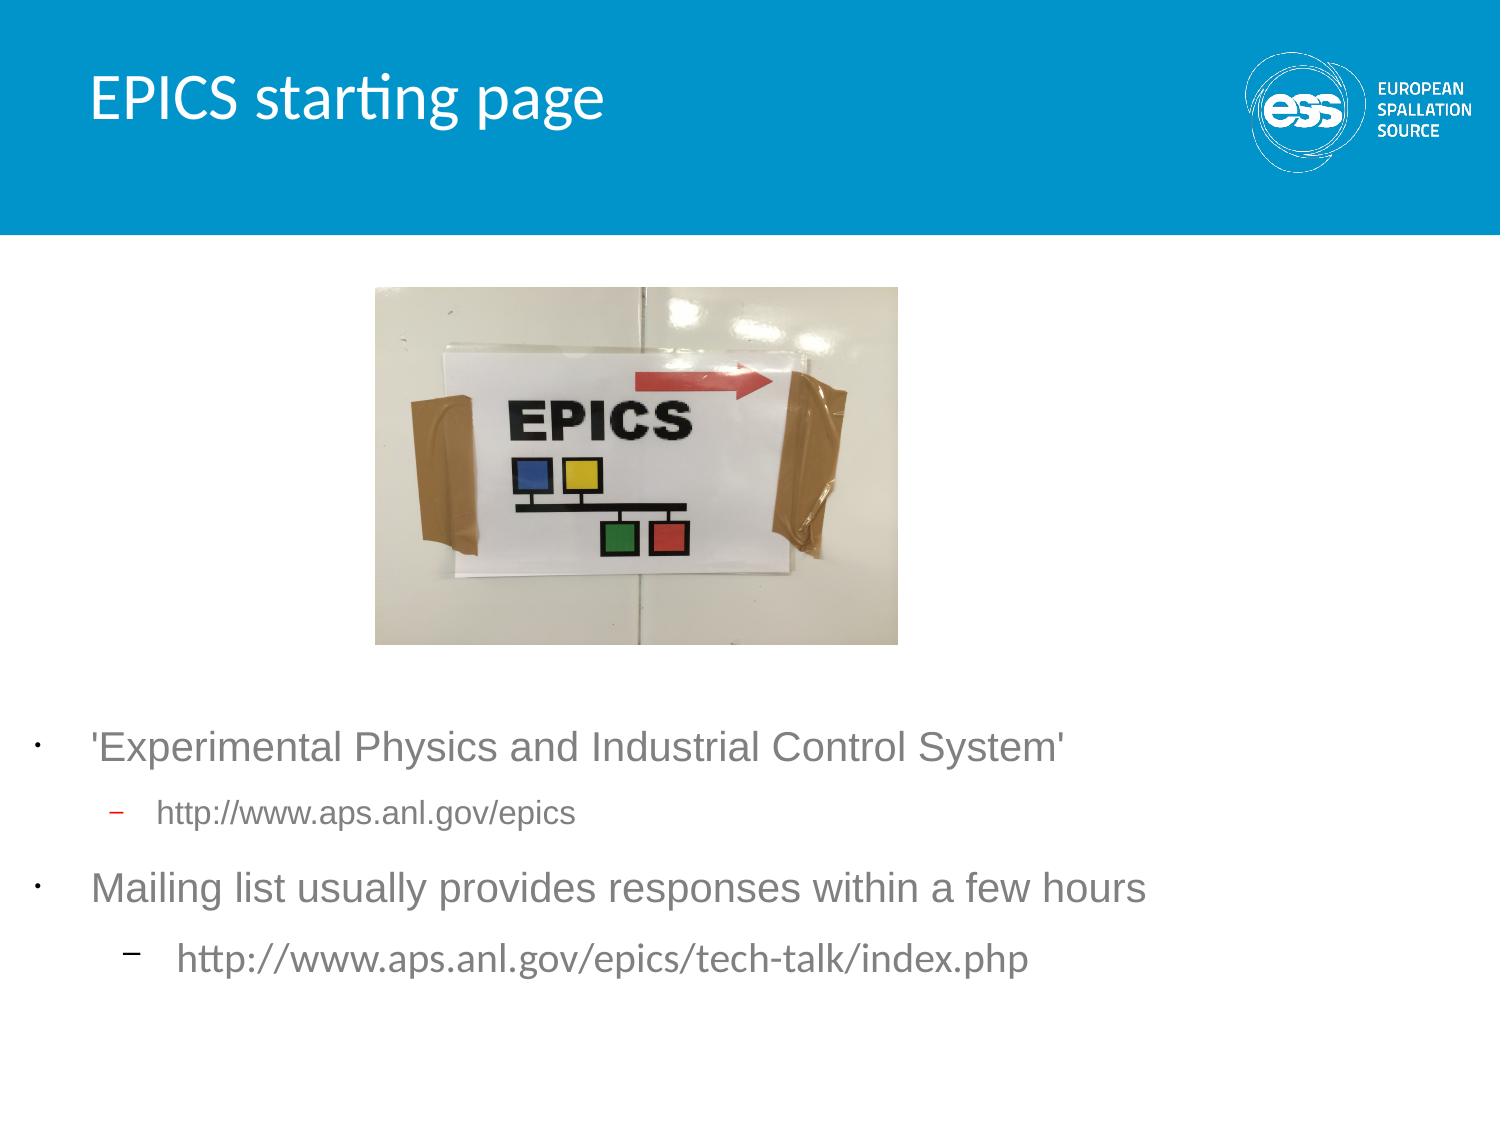

# EPICS starting page
'Experimental Physics and Industrial Control System'
http://www.aps.anl.gov/epics
Mailing list usually provides responses within a few hours
http://www.aps.anl.gov/epics/tech-talk/index.php